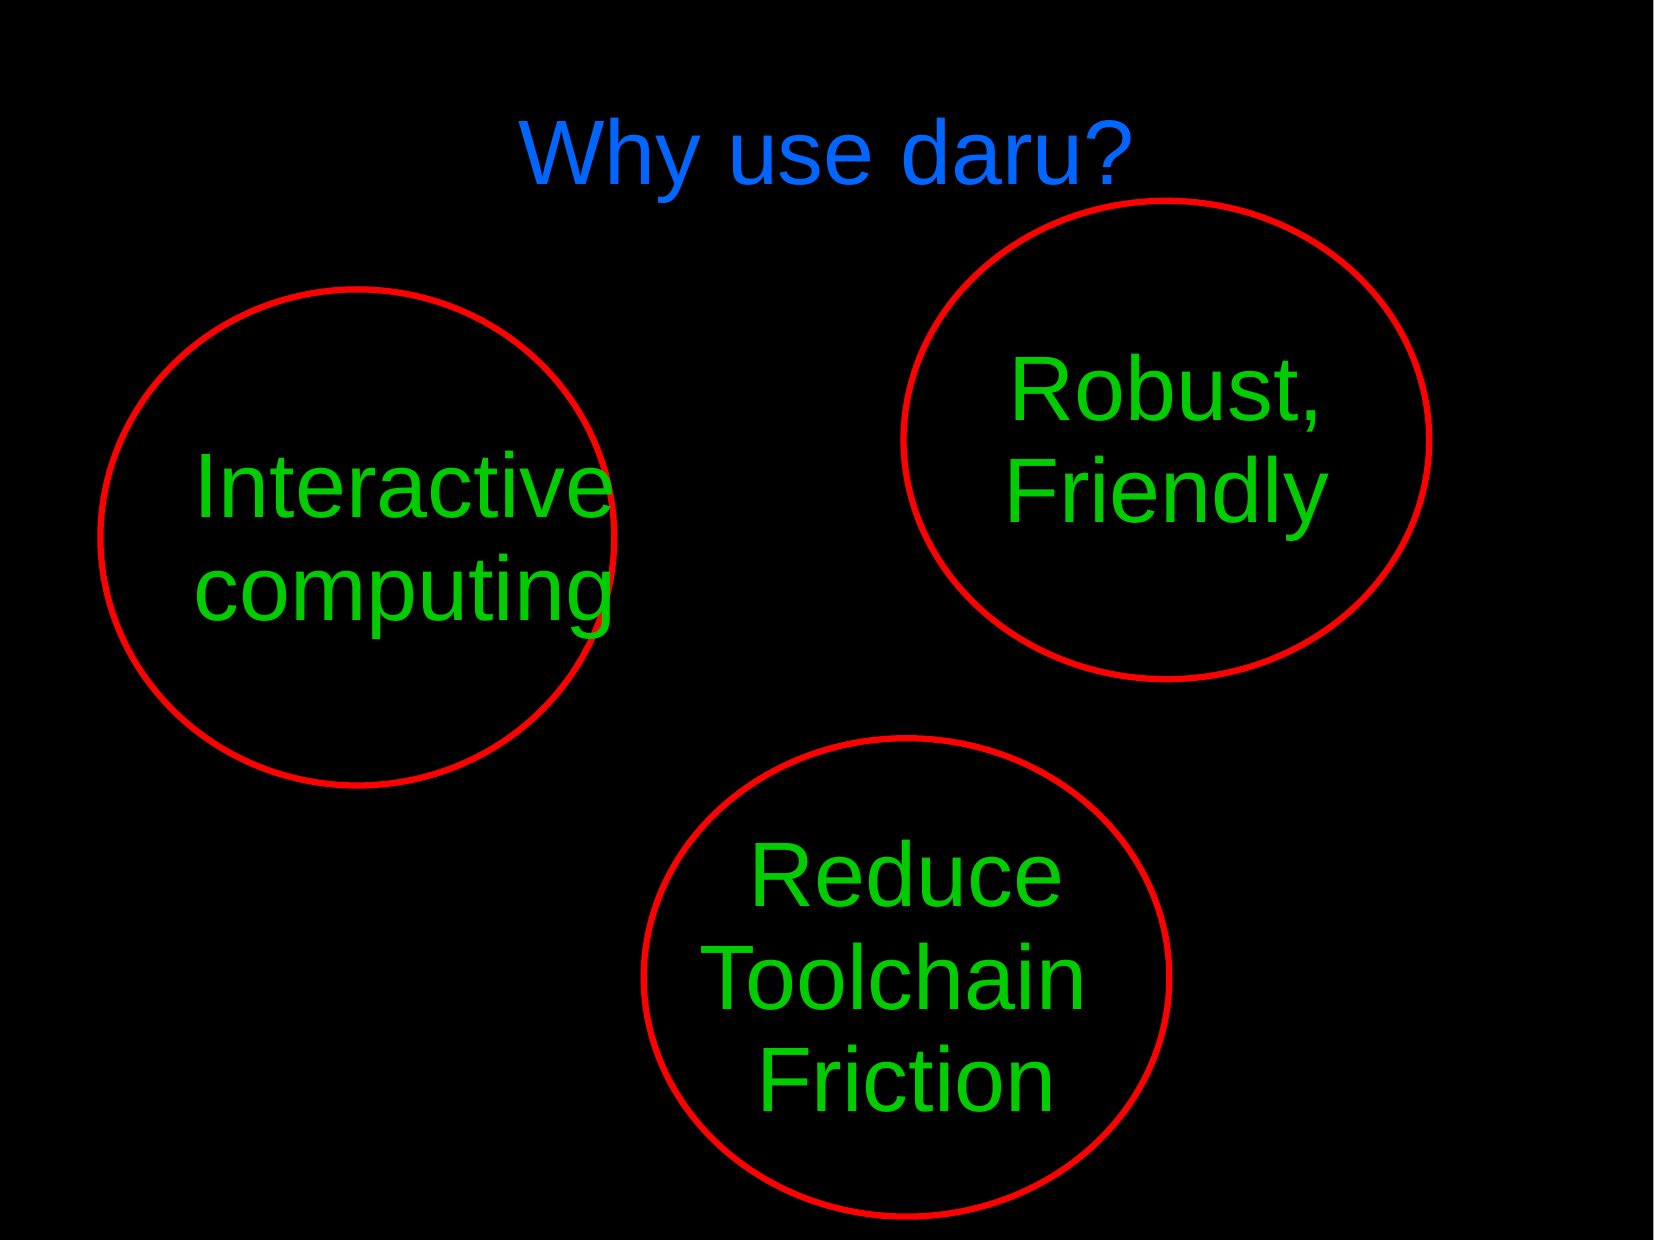

# Why use daru?
 Robust,
Friendly
Interactive
computing
Reduce
Toolchain
Friction